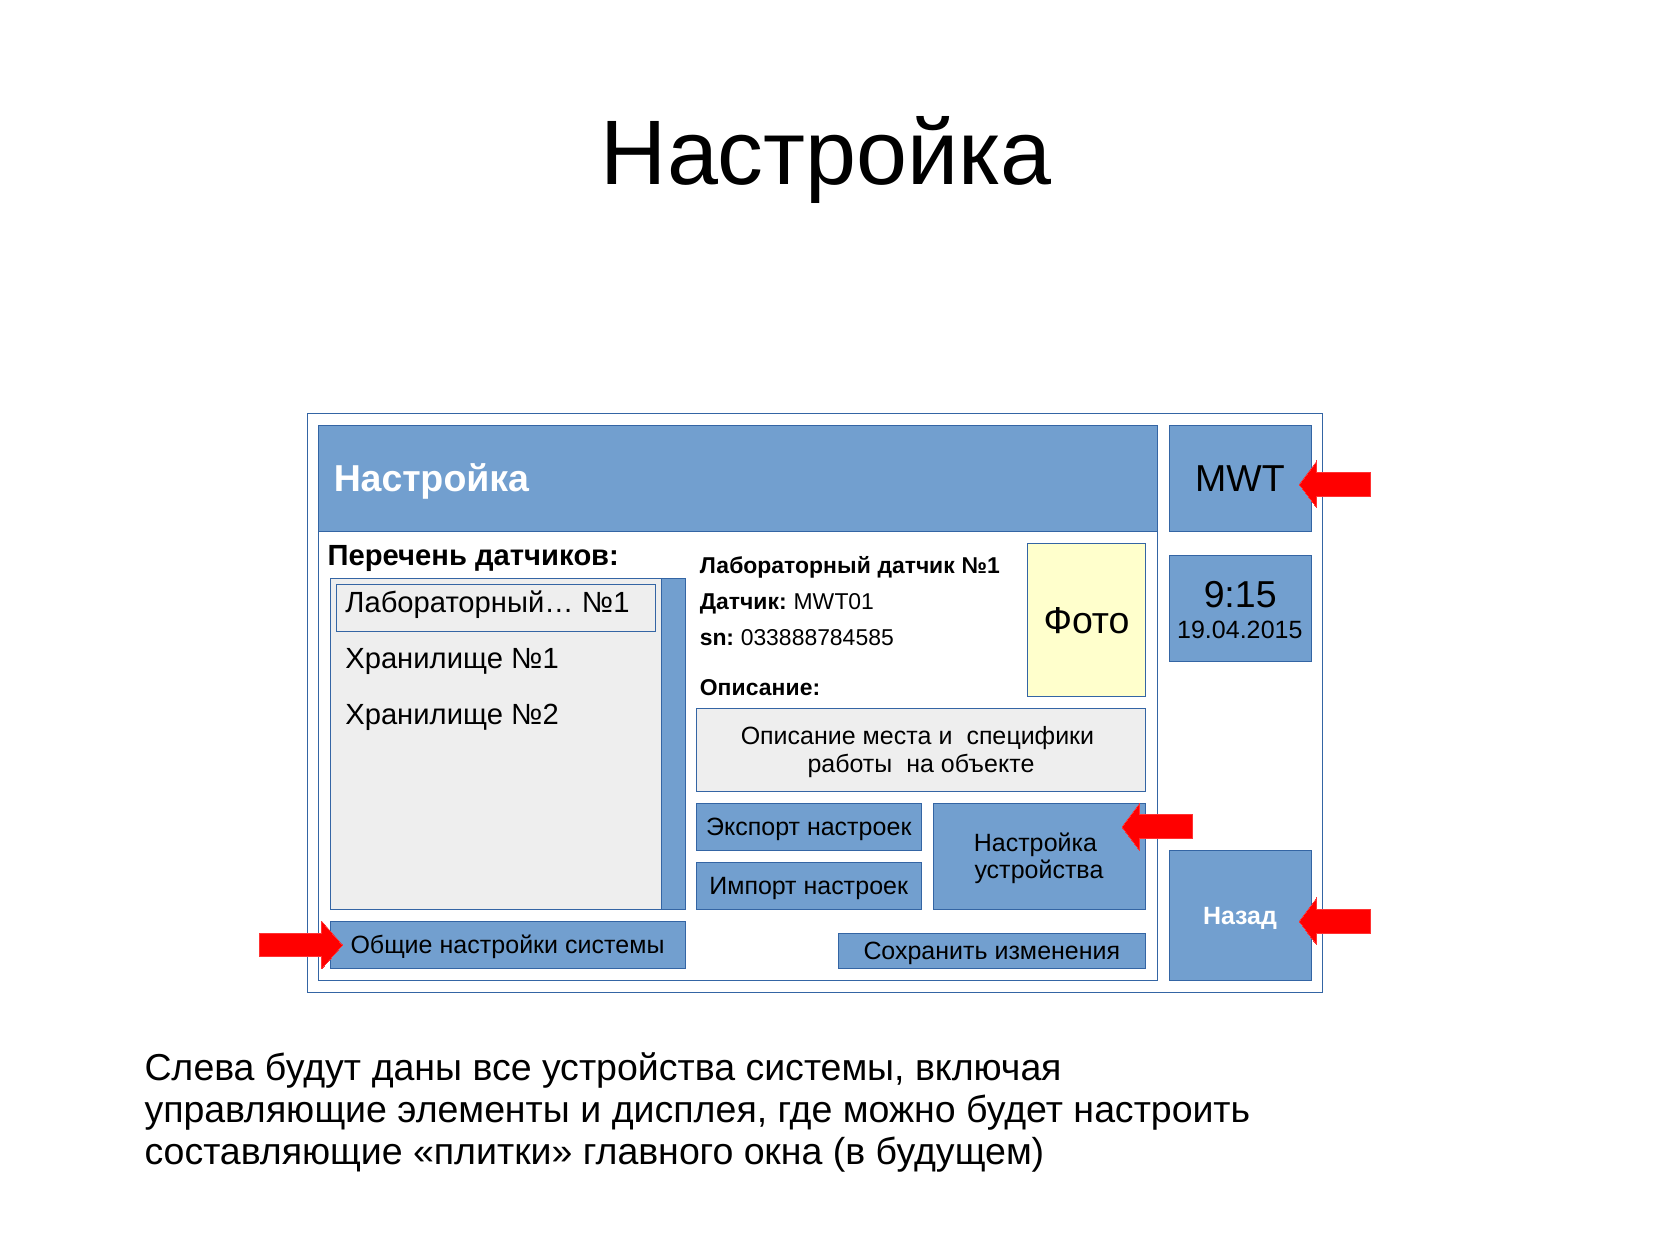

# Настройка
Настройка
MWT
Перечень датчиков:
Фото
Лабораторный датчик №1
9:15
19.04.2015
Лабораторный… №1
Хранилище №1
Хранилище №2
Датчик: MWT01
sn: 033888784585
Описание:
Описание места и специфики
работы на объекте
Экспорт настроек
Настройка
устройства
Назад
Импорт настроек
Общие настройки системы
Сохранить изменения
Слева будут даны все устройства системы, включая управляющие элементы и дисплея, где можно будет настроить составляющие «плитки» главного окна (в будущем)